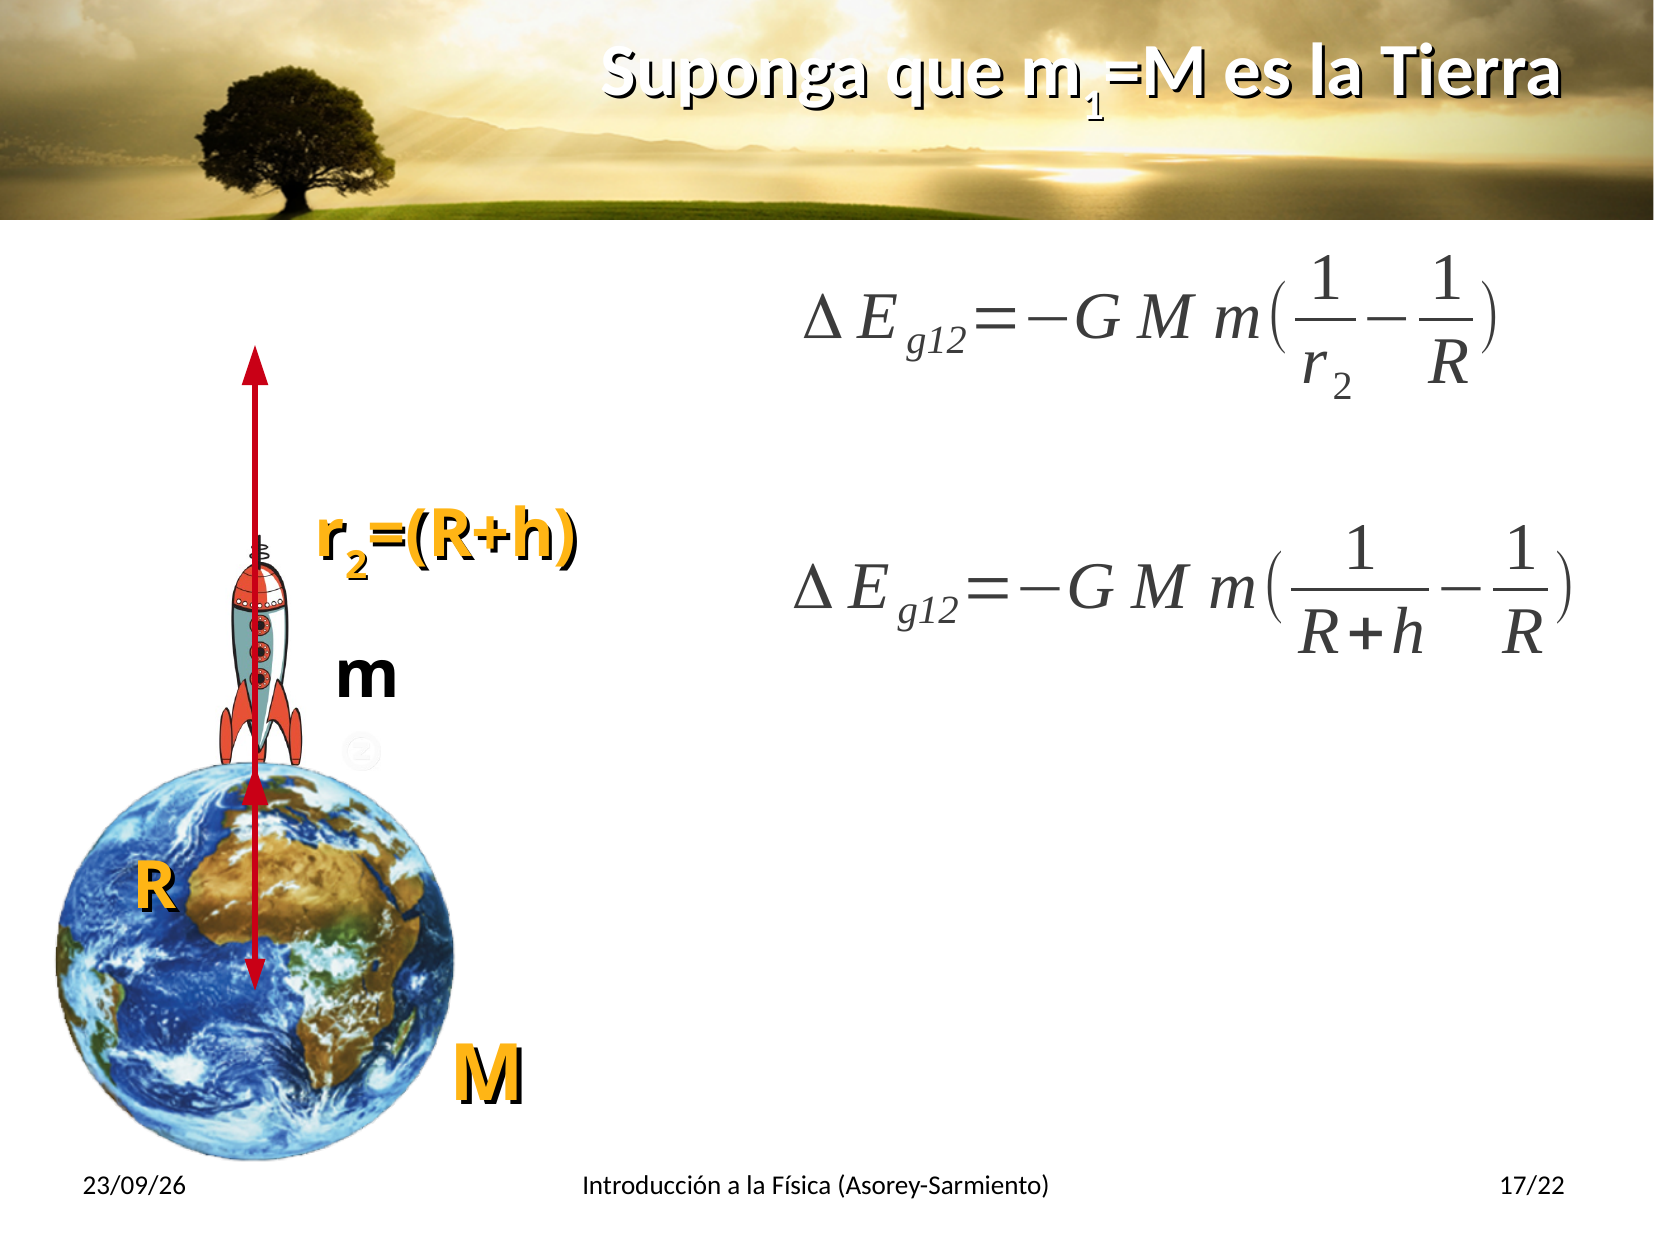

# Suponga que m1=M es la Tierra
r2=(R+h)
m
M
R
Introducción a la Física (Asorey-Sarmiento)
17